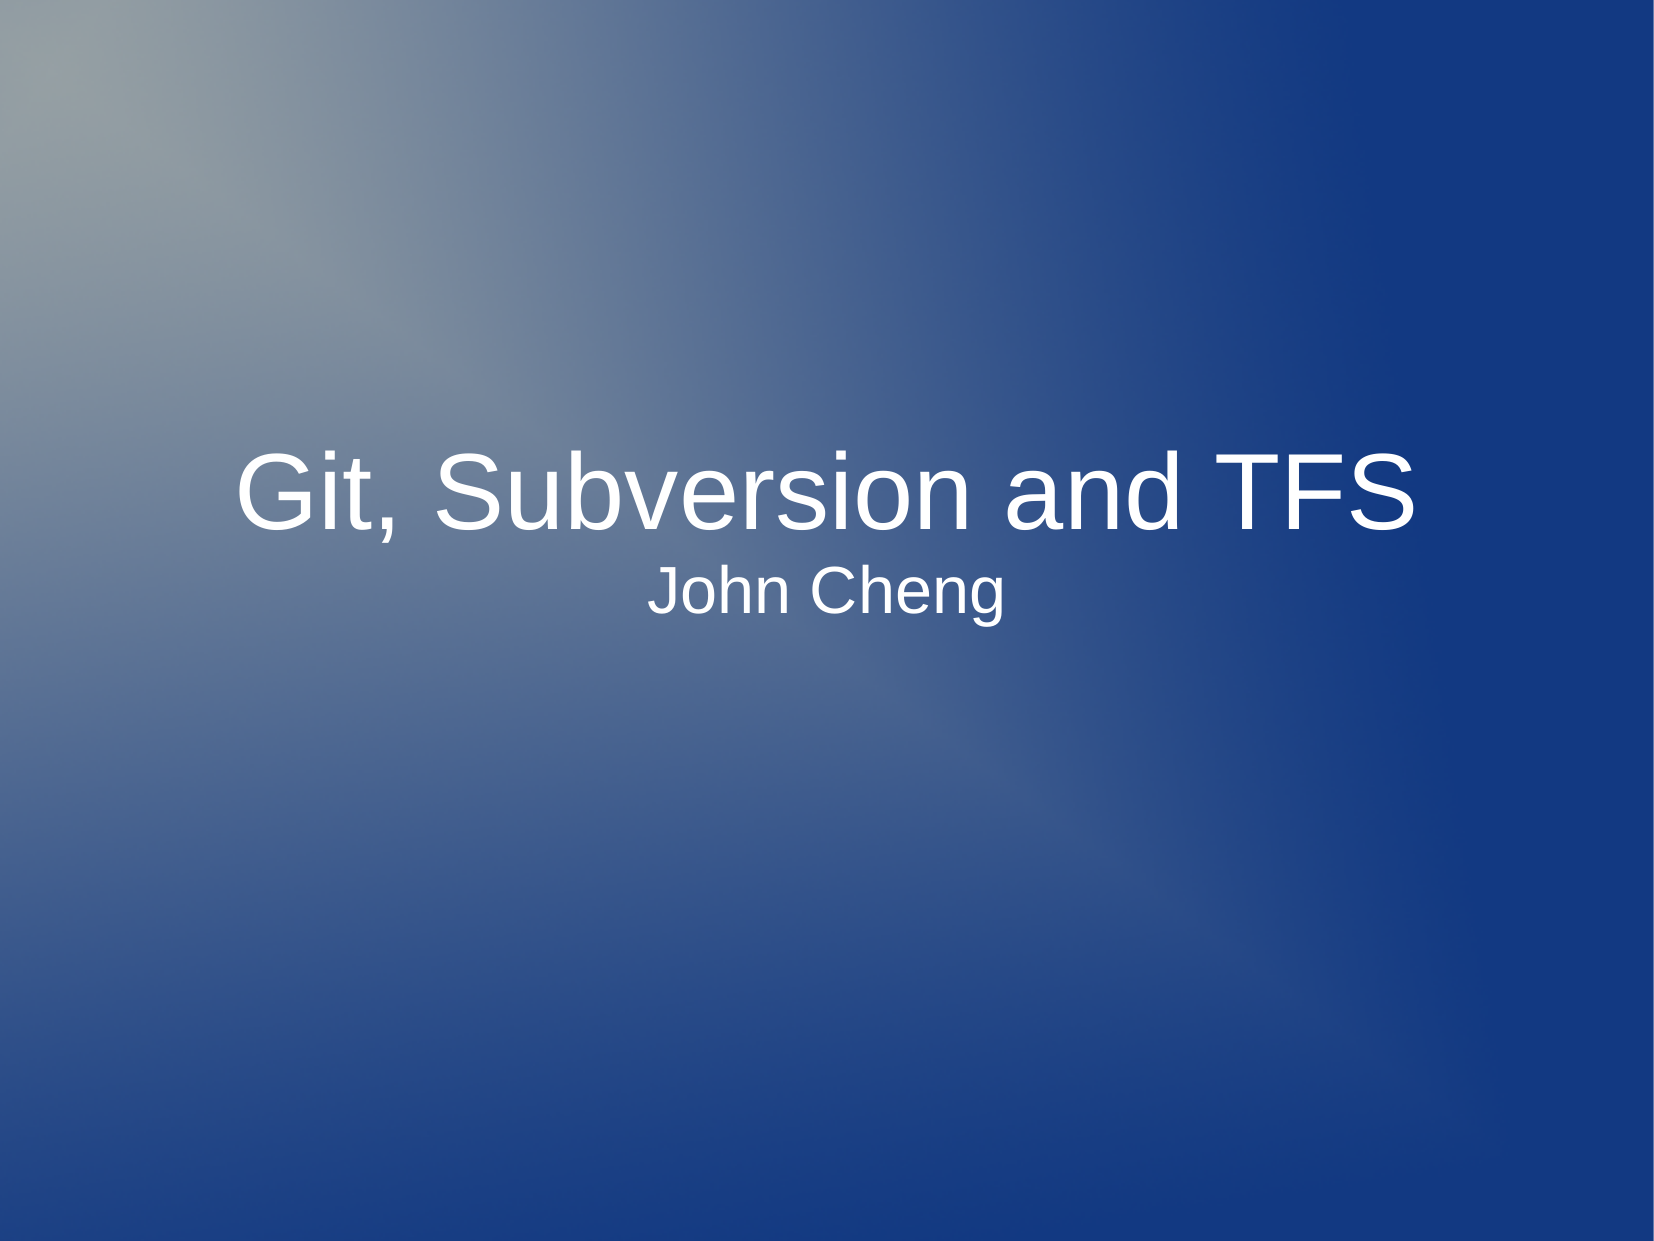

# Git, Subversion and TFS
John Cheng